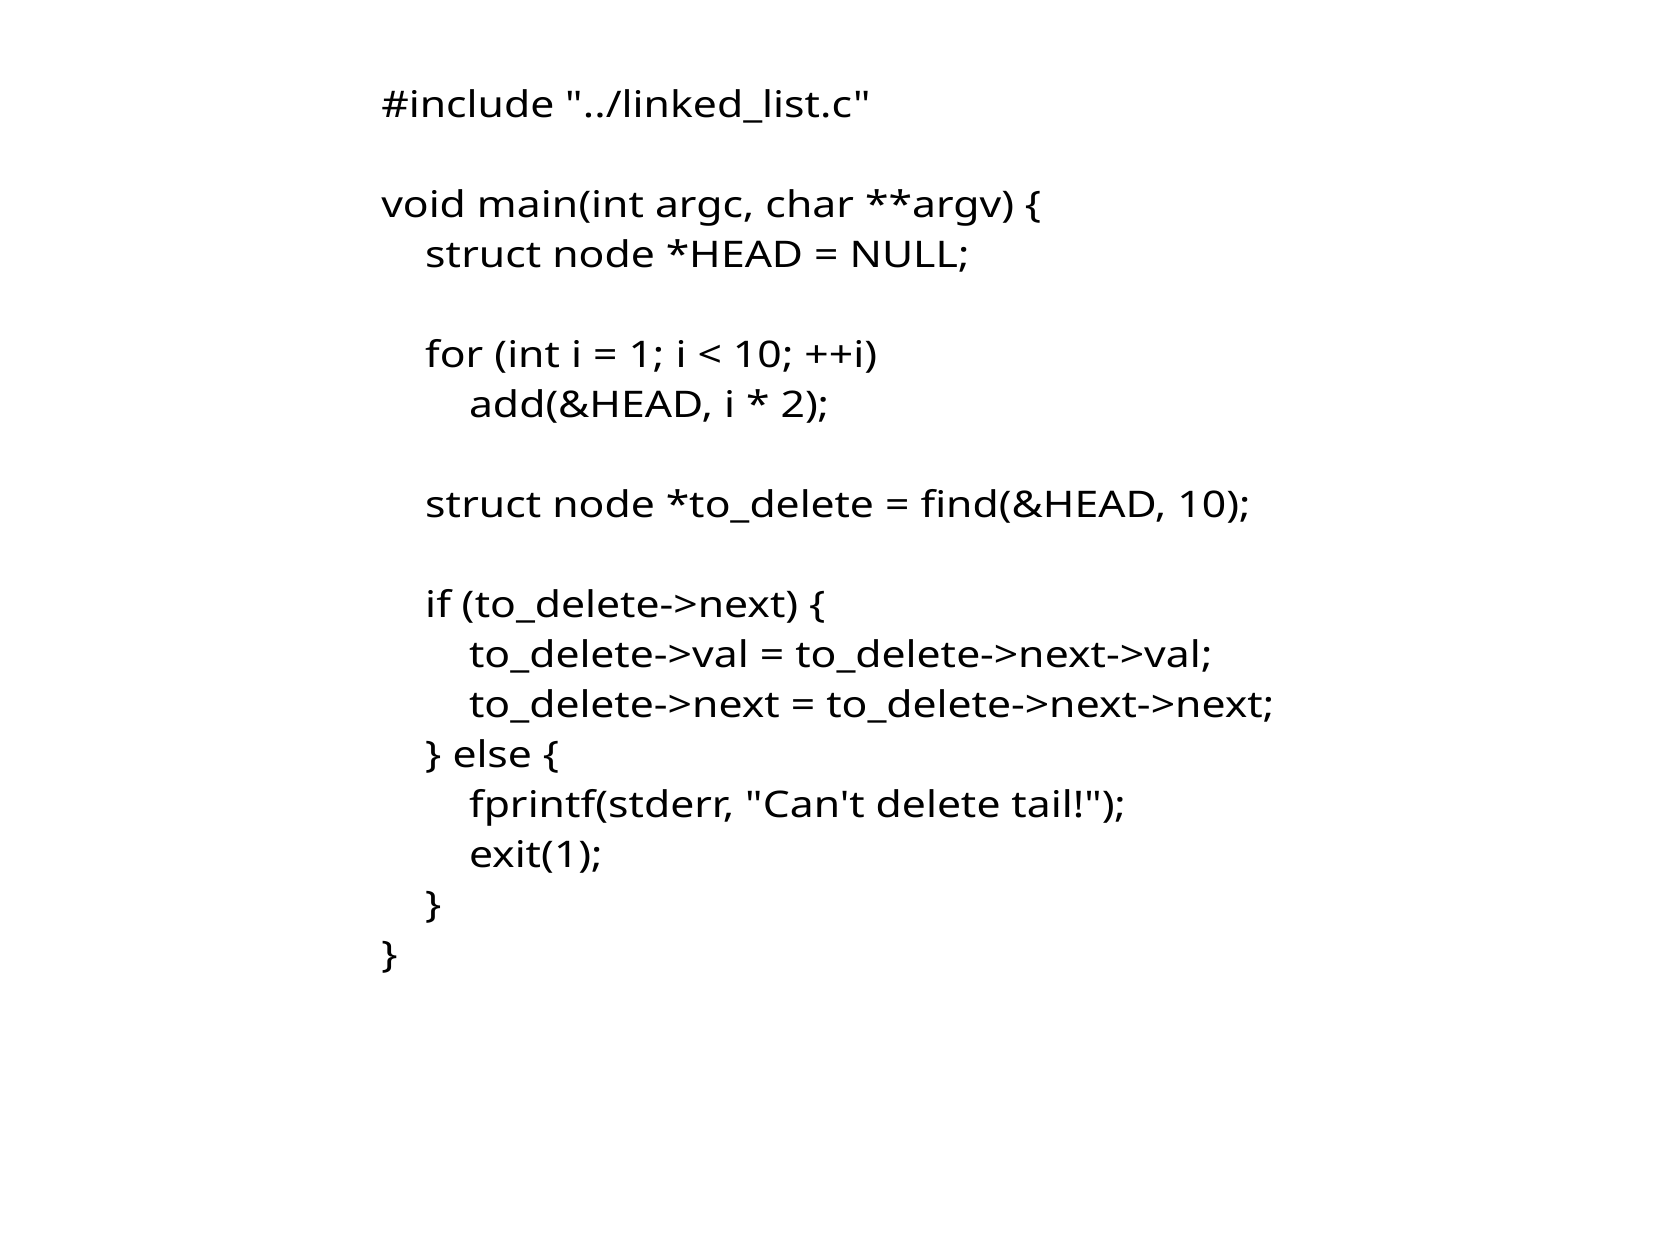

#include "../linked_list.c"
void main(int argc, char **argv) {
 struct node *HEAD = NULL;
 for (int i = 1; i < 10; ++i)
 add(&HEAD, i * 2);
 struct node *to_delete = find(&HEAD, 10);
 if (to_delete->next) {
 to_delete->val = to_delete->next->val;
 to_delete->next = to_delete->next->next;
 } else {
 fprintf(stderr, "Can't delete tail!");
 exit(1);
 }
}